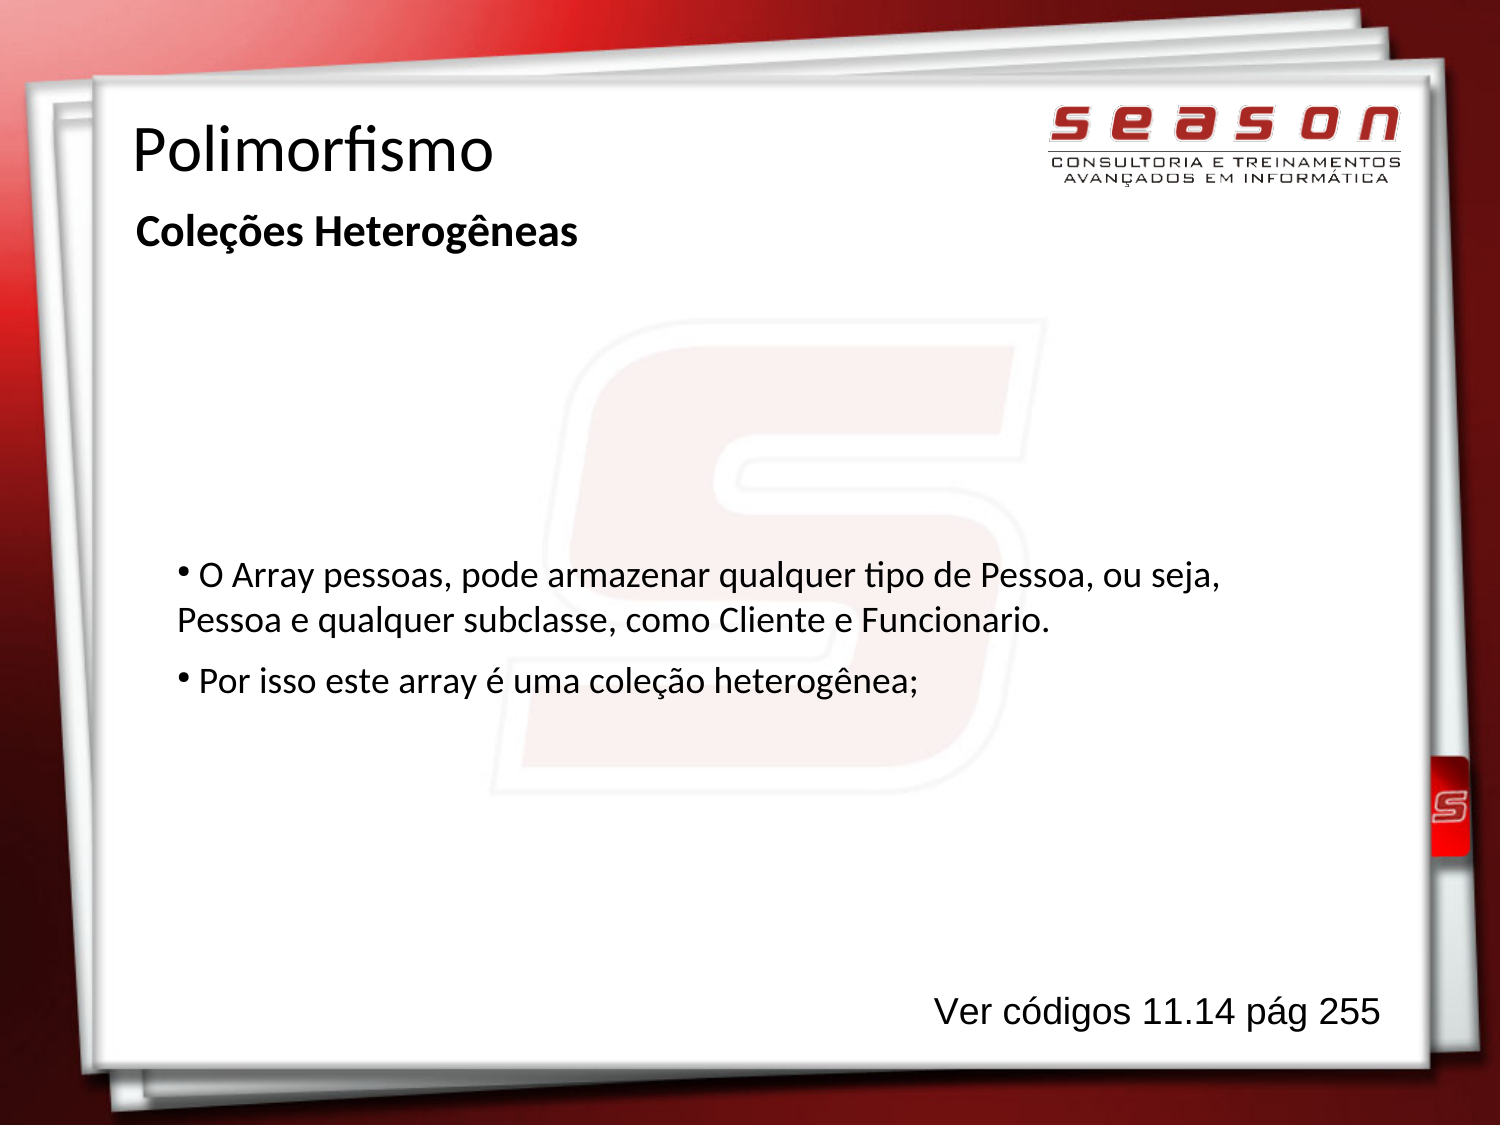

# Polimorfismo
Coleções Heterogêneas
 O Array pessoas, pode armazenar qualquer tipo de Pessoa, ou seja, Pessoa e qualquer subclasse, como Cliente e Funcionario.
 Por isso este array é uma coleção heterogênea;
Ver códigos 11.14 pág 255